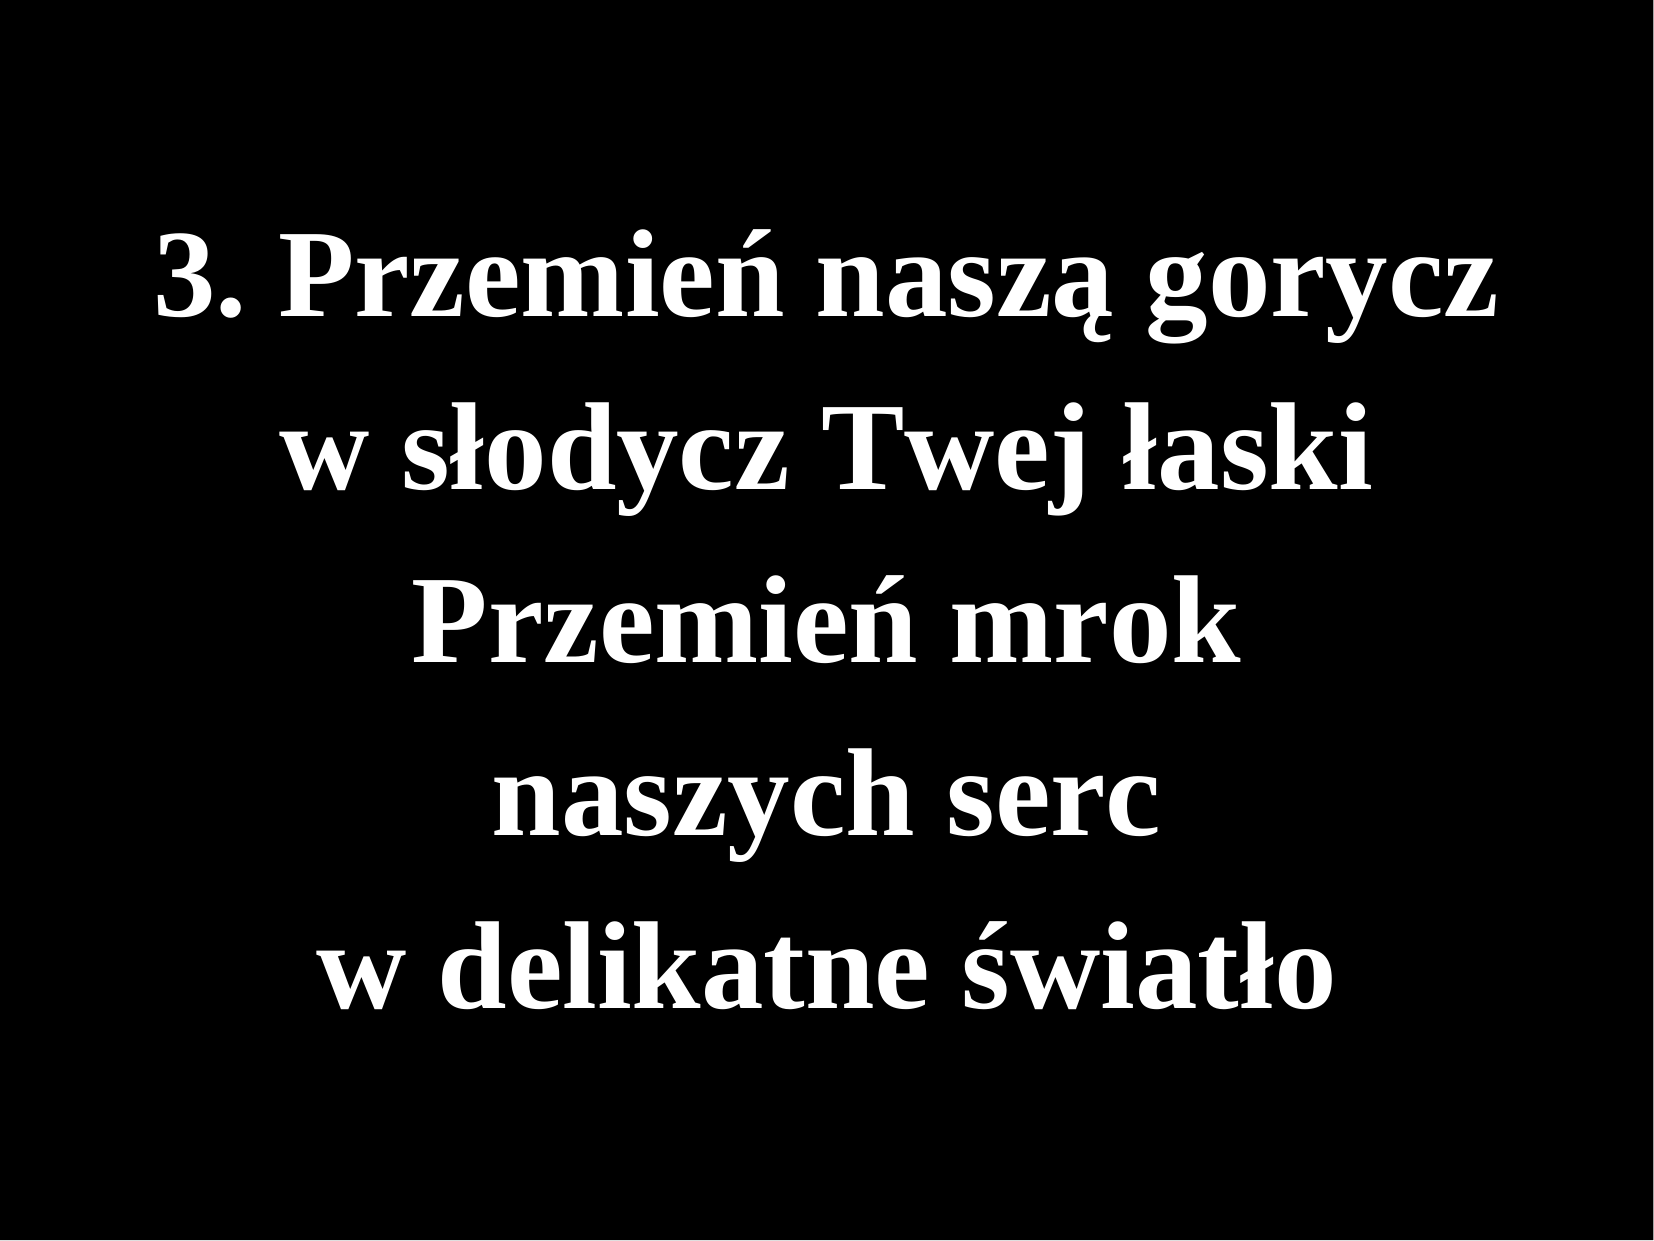

# 3. Przemień naszą gorycz ppp w słodycz Twej łaski ppp Przemień mrok ppp naszych serc ppp w delikatne światło